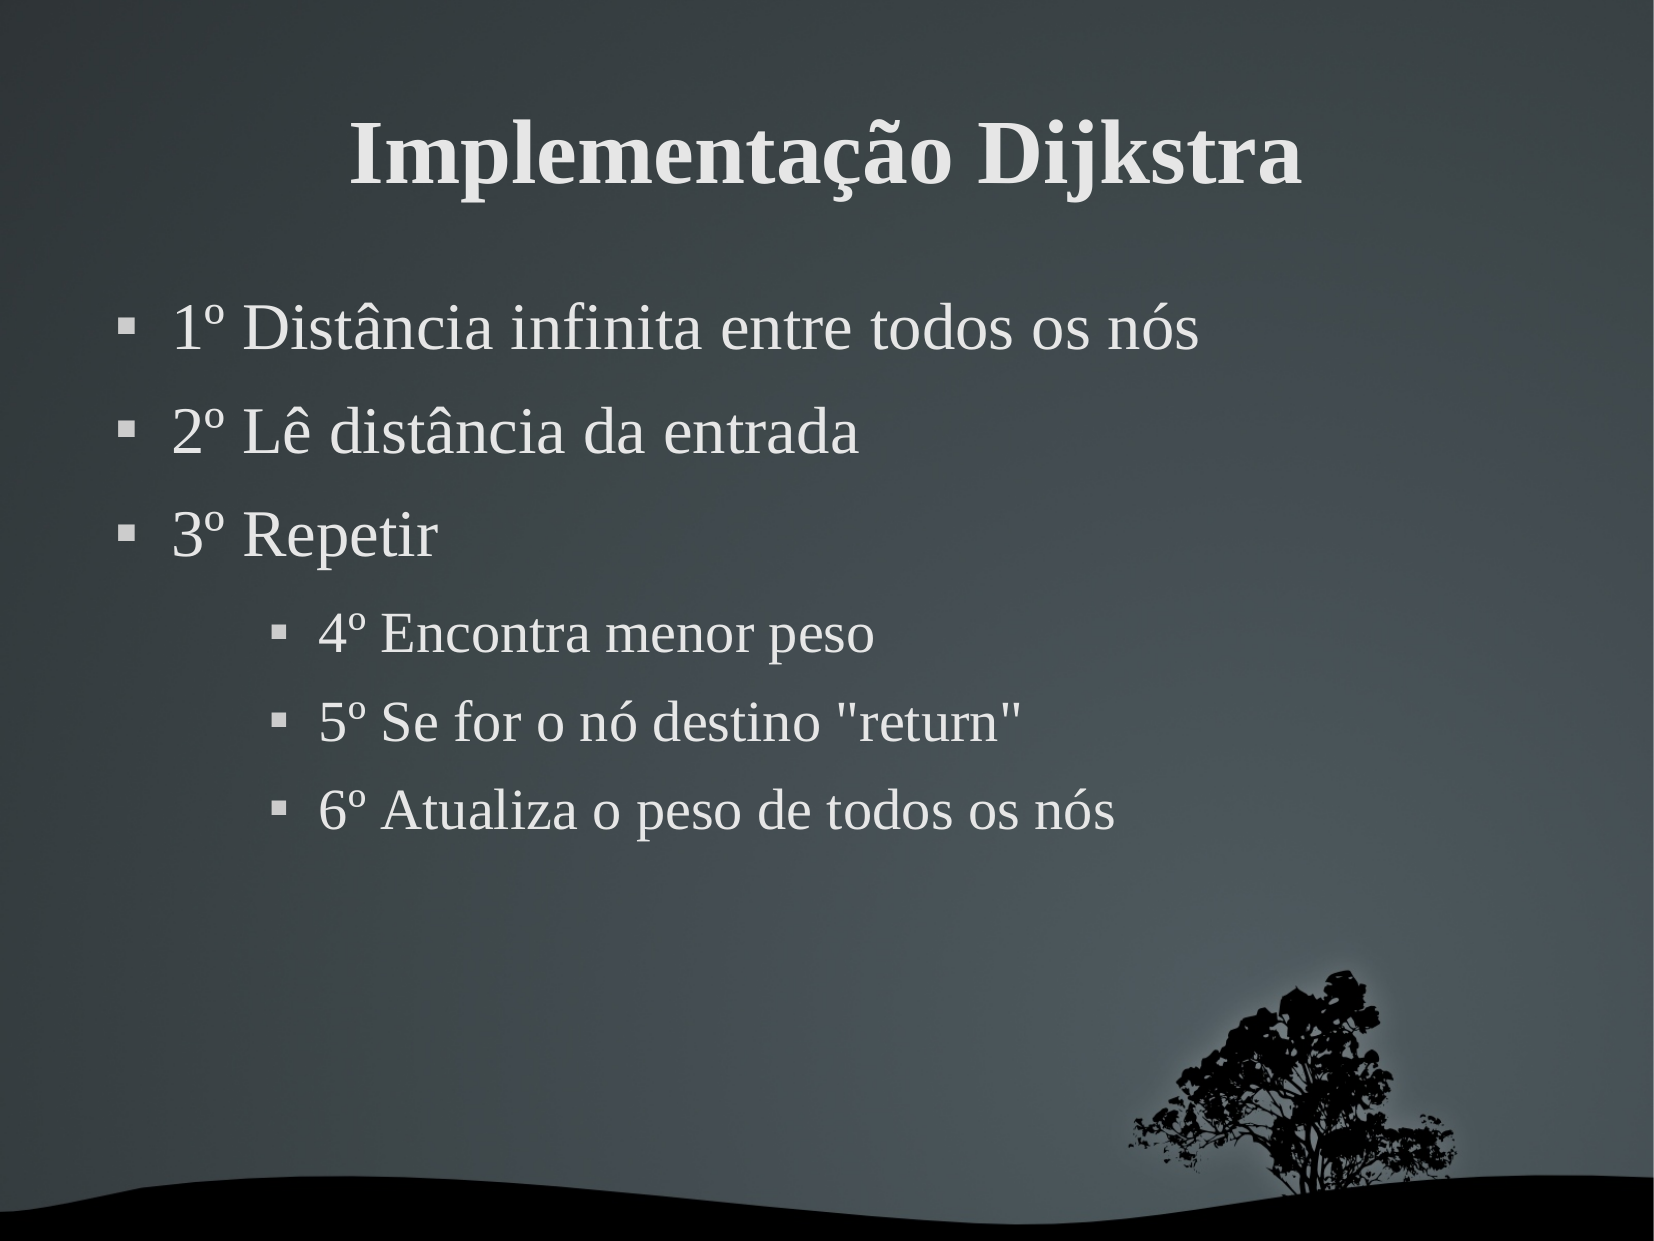

# Implementação Dijkstra
1º Distância infinita entre todos os nós
2º Lê distância da entrada
3º Repetir
4º Encontra menor peso
5º Se for o nó destino "return"
6º Atualiza o peso de todos os nós